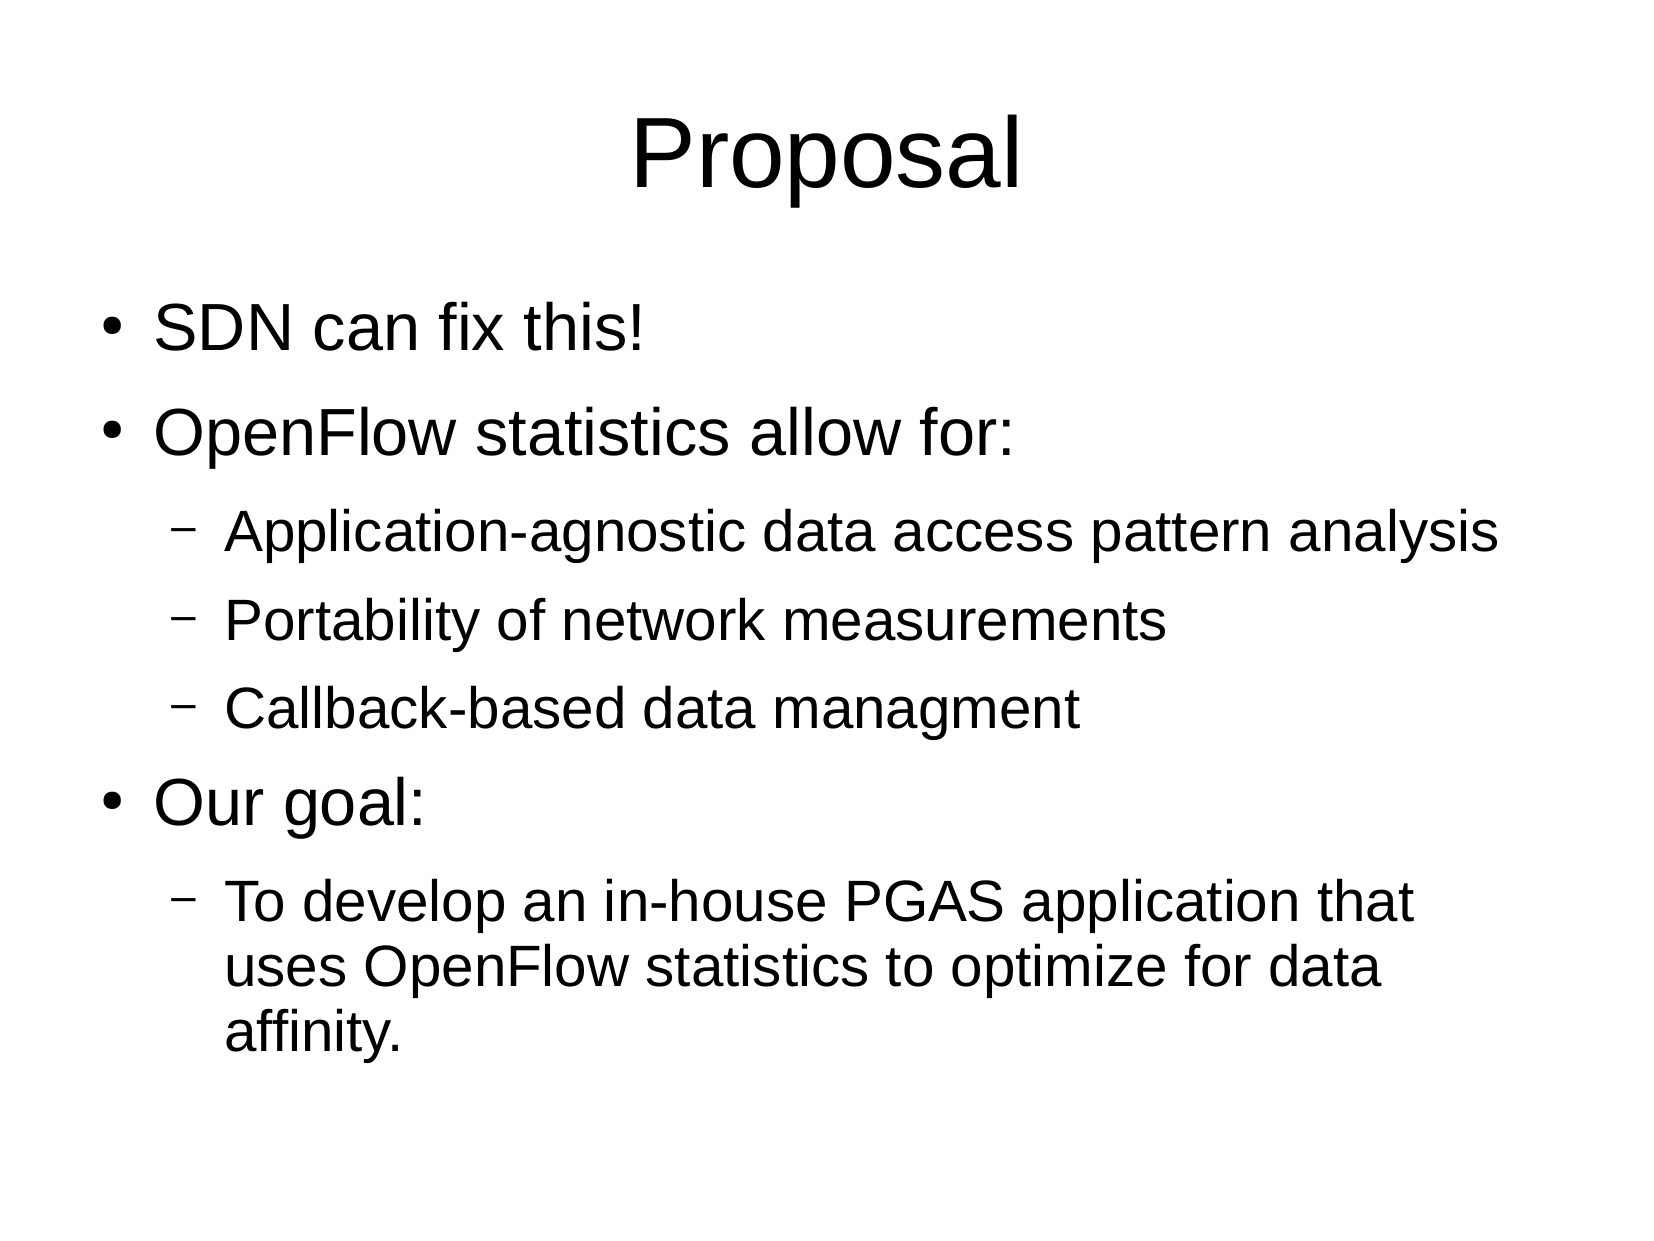

# Proposal
SDN can fix this!
OpenFlow statistics allow for:
Application-agnostic data access pattern analysis
Portability of network measurements
Callback-based data managment
Our goal:
To develop an in-house PGAS application that uses OpenFlow statistics to optimize for data affinity.